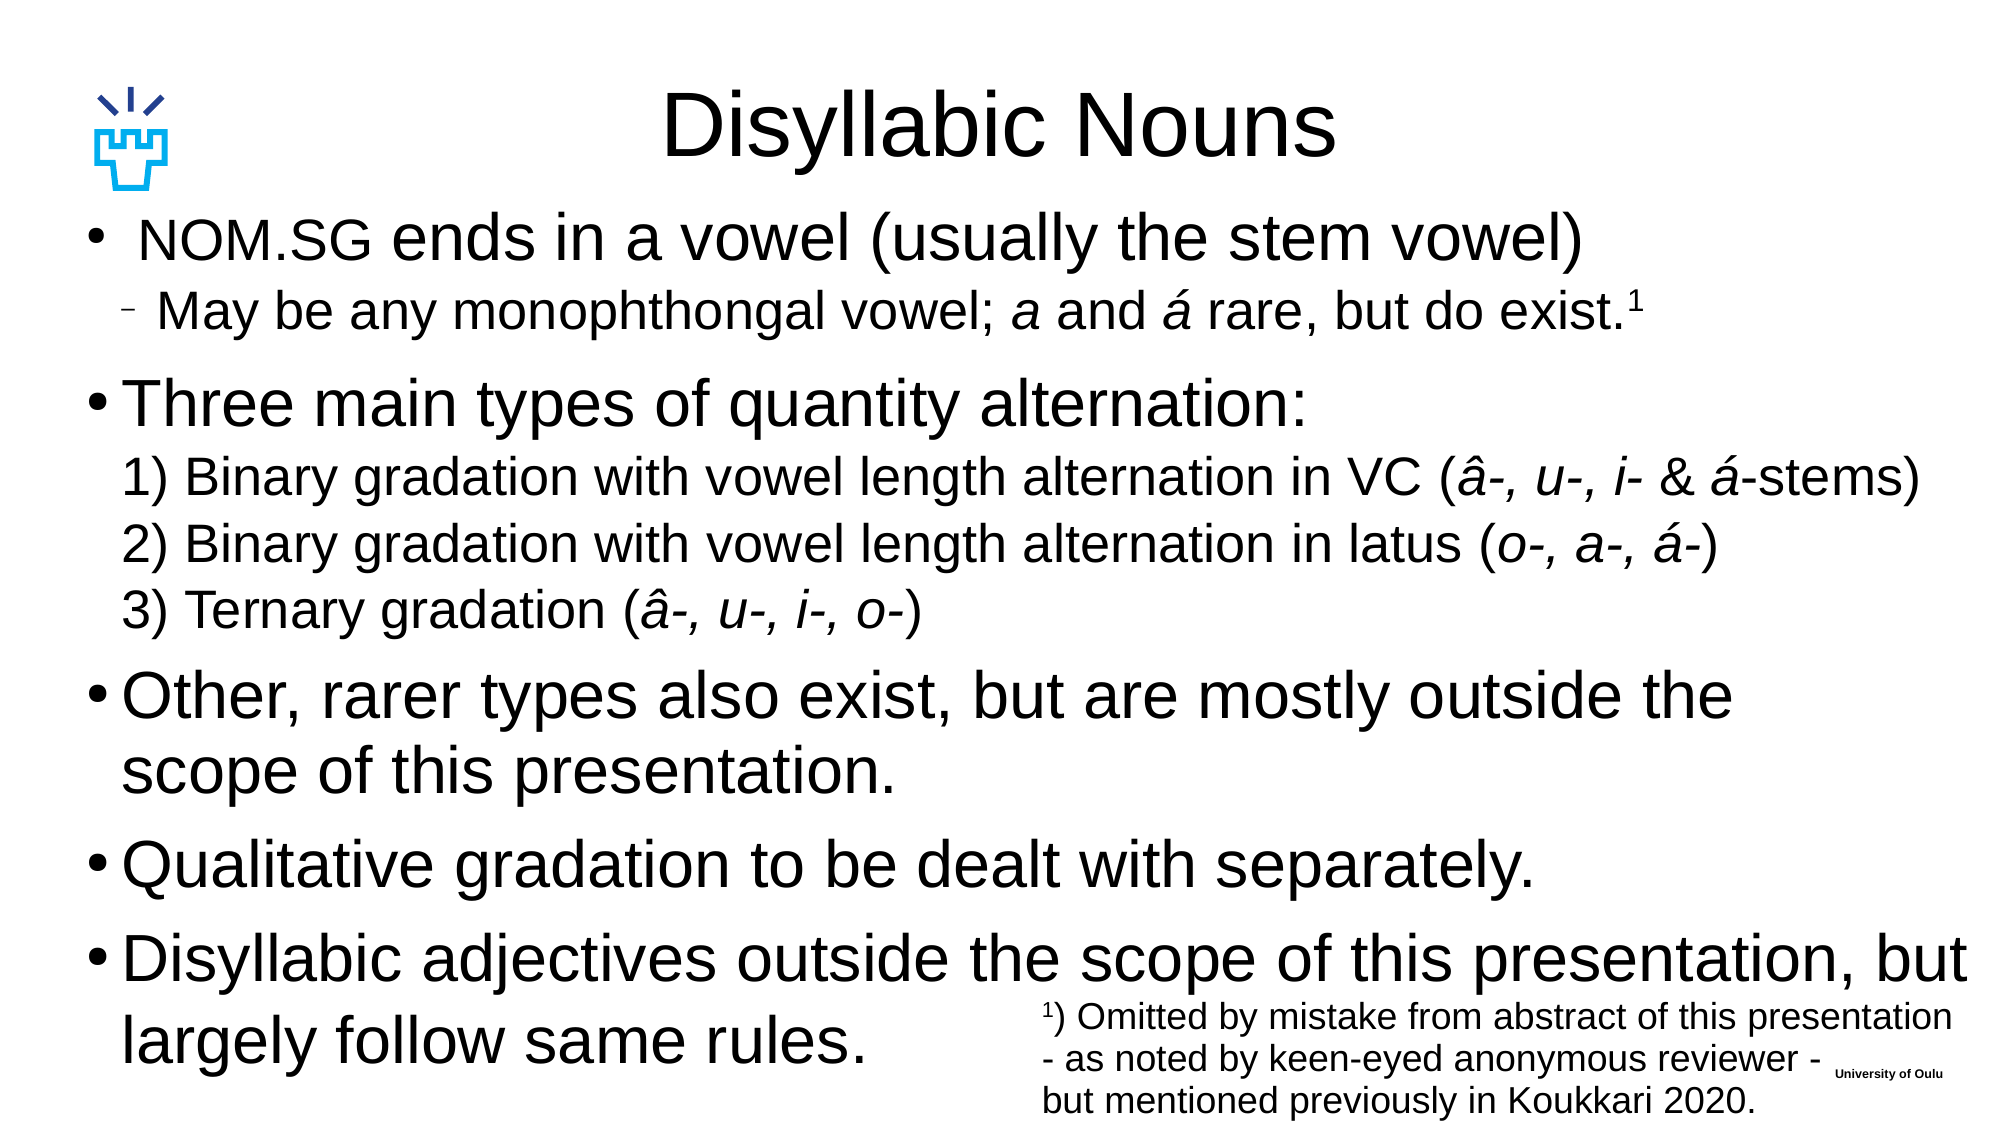

# Disyllabic Nouns
 NOM.SG ends in a vowel (usually the stem vowel)
May be any monophthongal vowel; a and á rare, but do exist.1
Three main types of quantity alternation:
 Binary gradation with vowel length alternation in VC (â-, u-, i- & á-stems)
 Binary gradation with vowel length alternation in latus (o-, a-, á-)
 Ternary gradation (â-, u-, i-, o-)
Other, rarer types also exist, but are mostly outside the
scope of this presentation.
Qualitative gradation to be dealt with separately.
Disyllabic adjectives outside the scope of this presentation, but largely follow same rules.
1) Omitted by mistake from abstract of this presentation
- as noted by keen-eyed anonymous reviewer -
but mentioned previously in Koukkari 2020.
https://github.com/tkoukkar/anaraskiela/blob/master/Koukkari_Tuomas-CIFUXIII-oovdanpyehtim.pdf